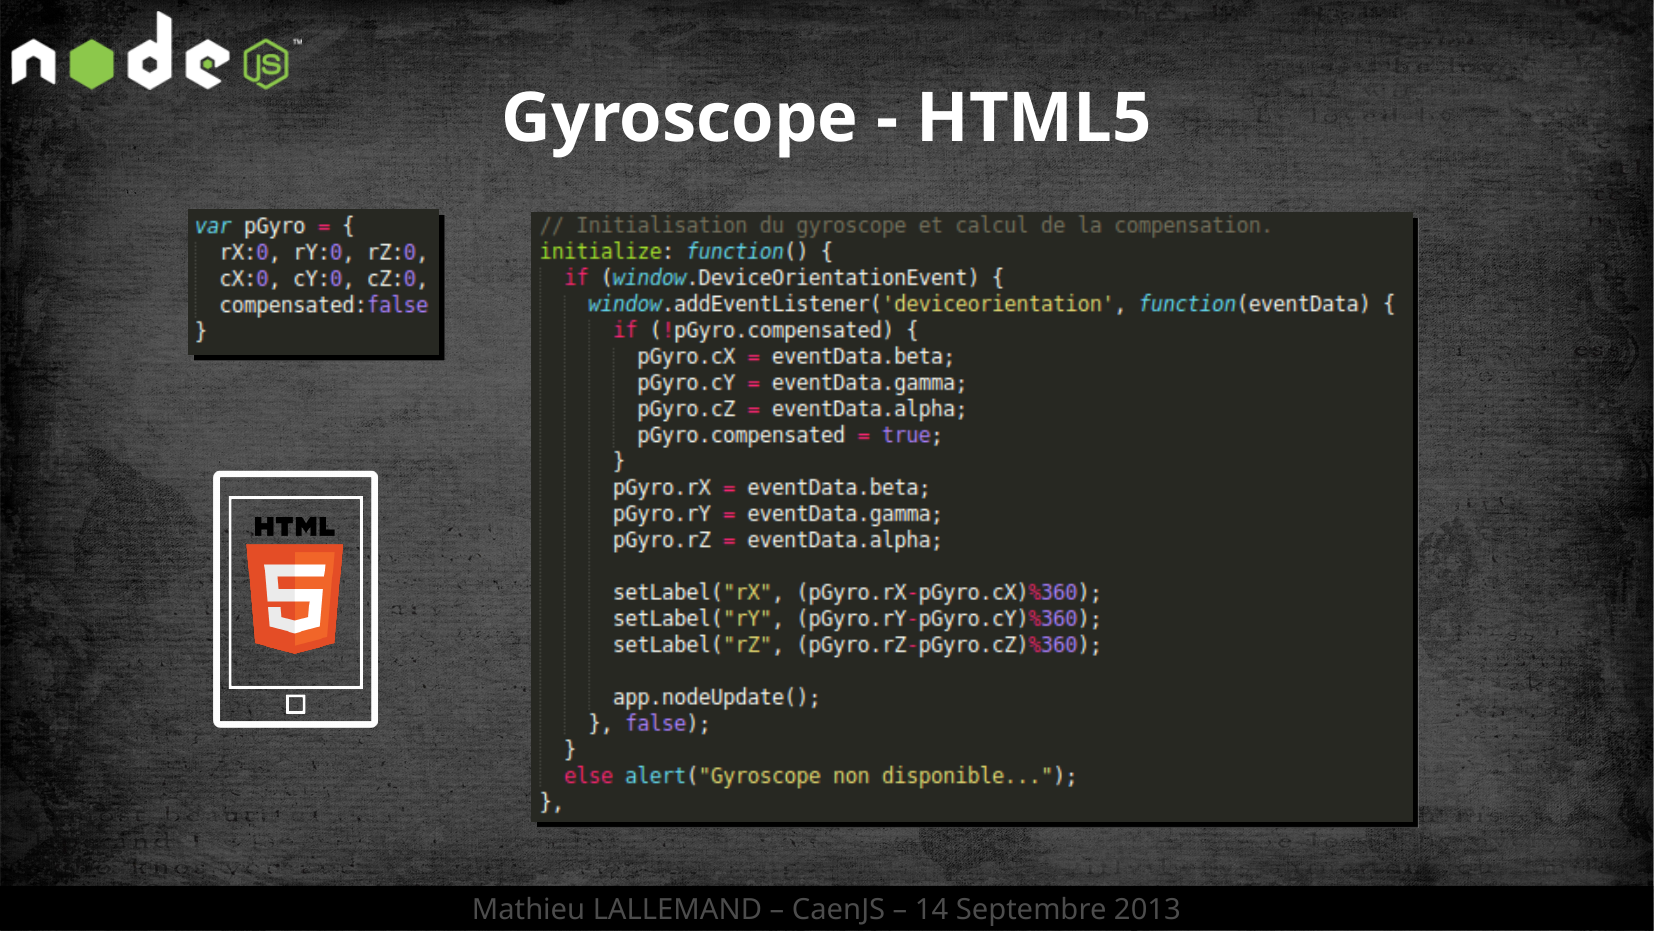

# Gyroscope - HTML5
Mathieu LALLEMAND – CaenJS – 14 Septembre 2013